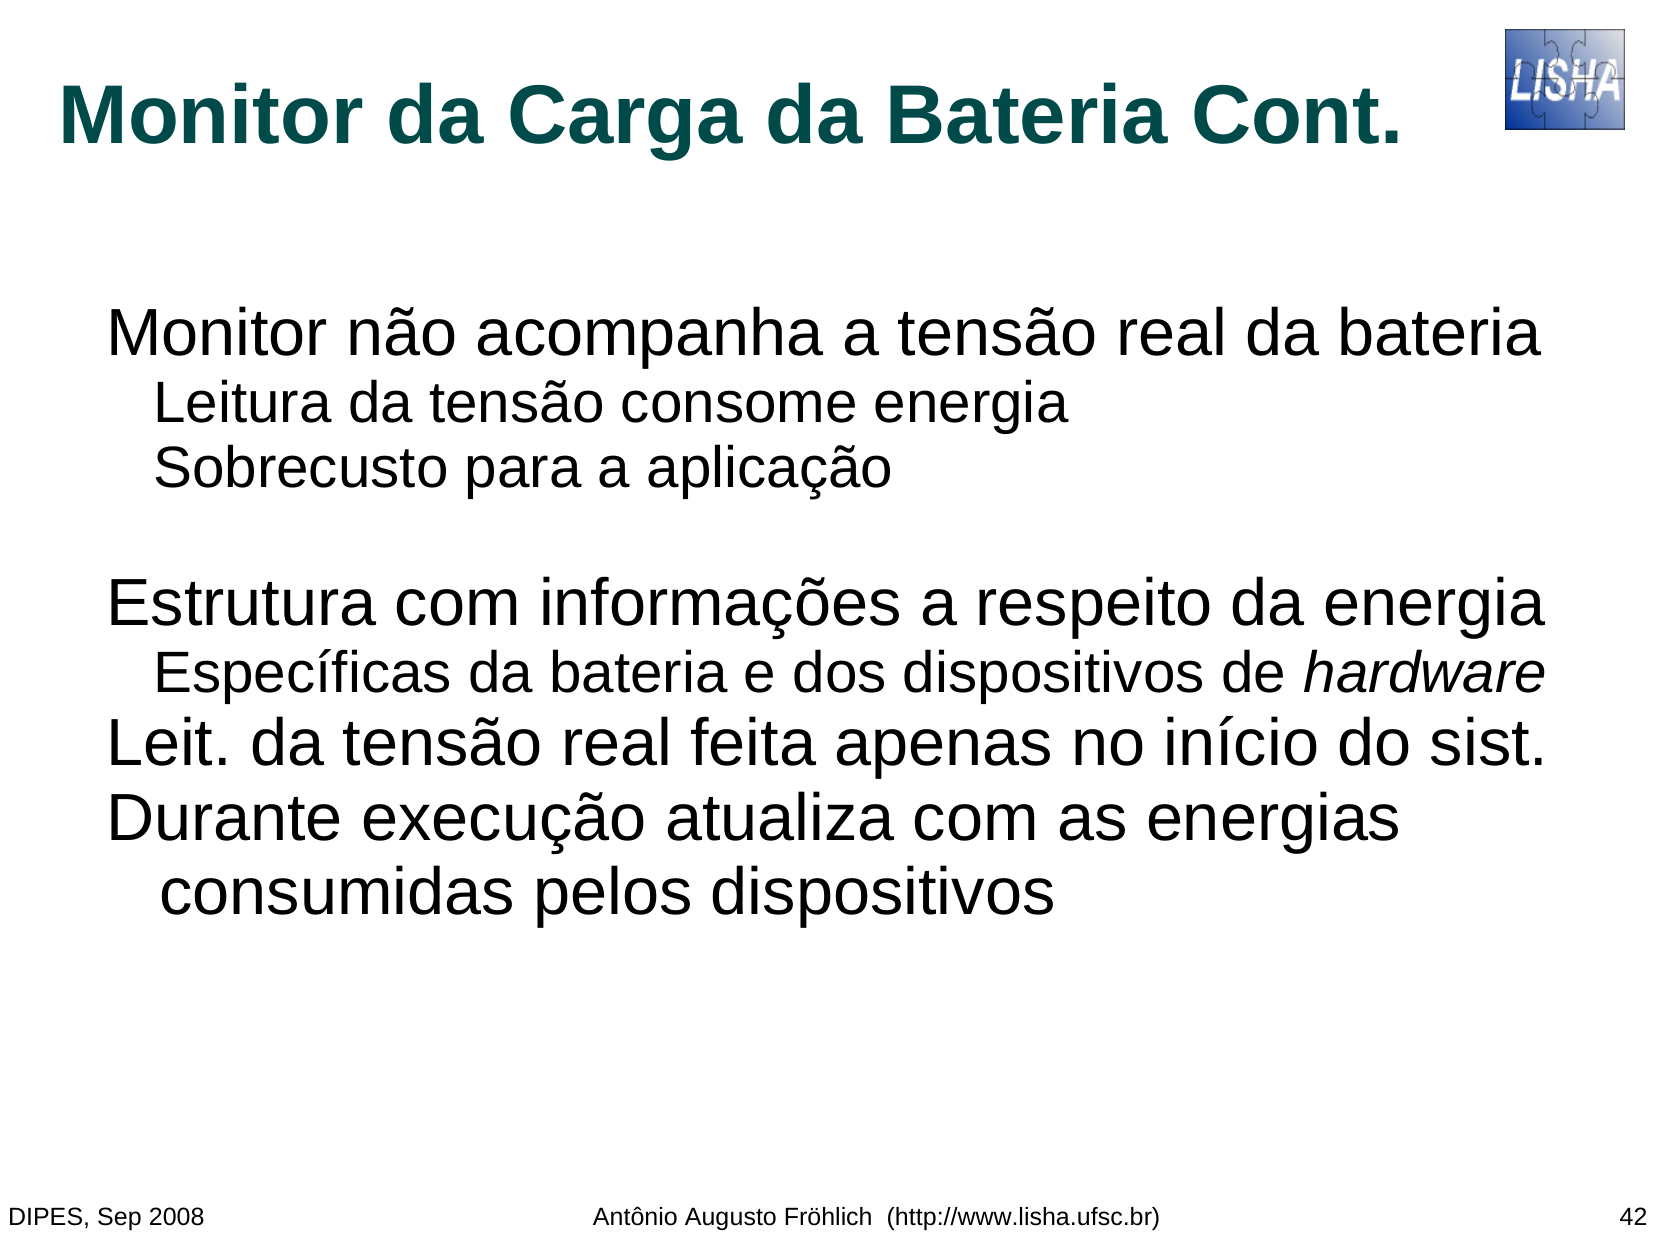

# Monitor da Carga da Bateria Cont.
Monitor não acompanha a tensão real da bateria
Leitura da tensão consome energia
Sobrecusto para a aplicação
Estrutura com informações a respeito da energia
Específicas da bateria e dos dispositivos de hardware
Leit. da tensão real feita apenas no início do sist.
Durante execução atualiza com as energias consumidas pelos dispositivos